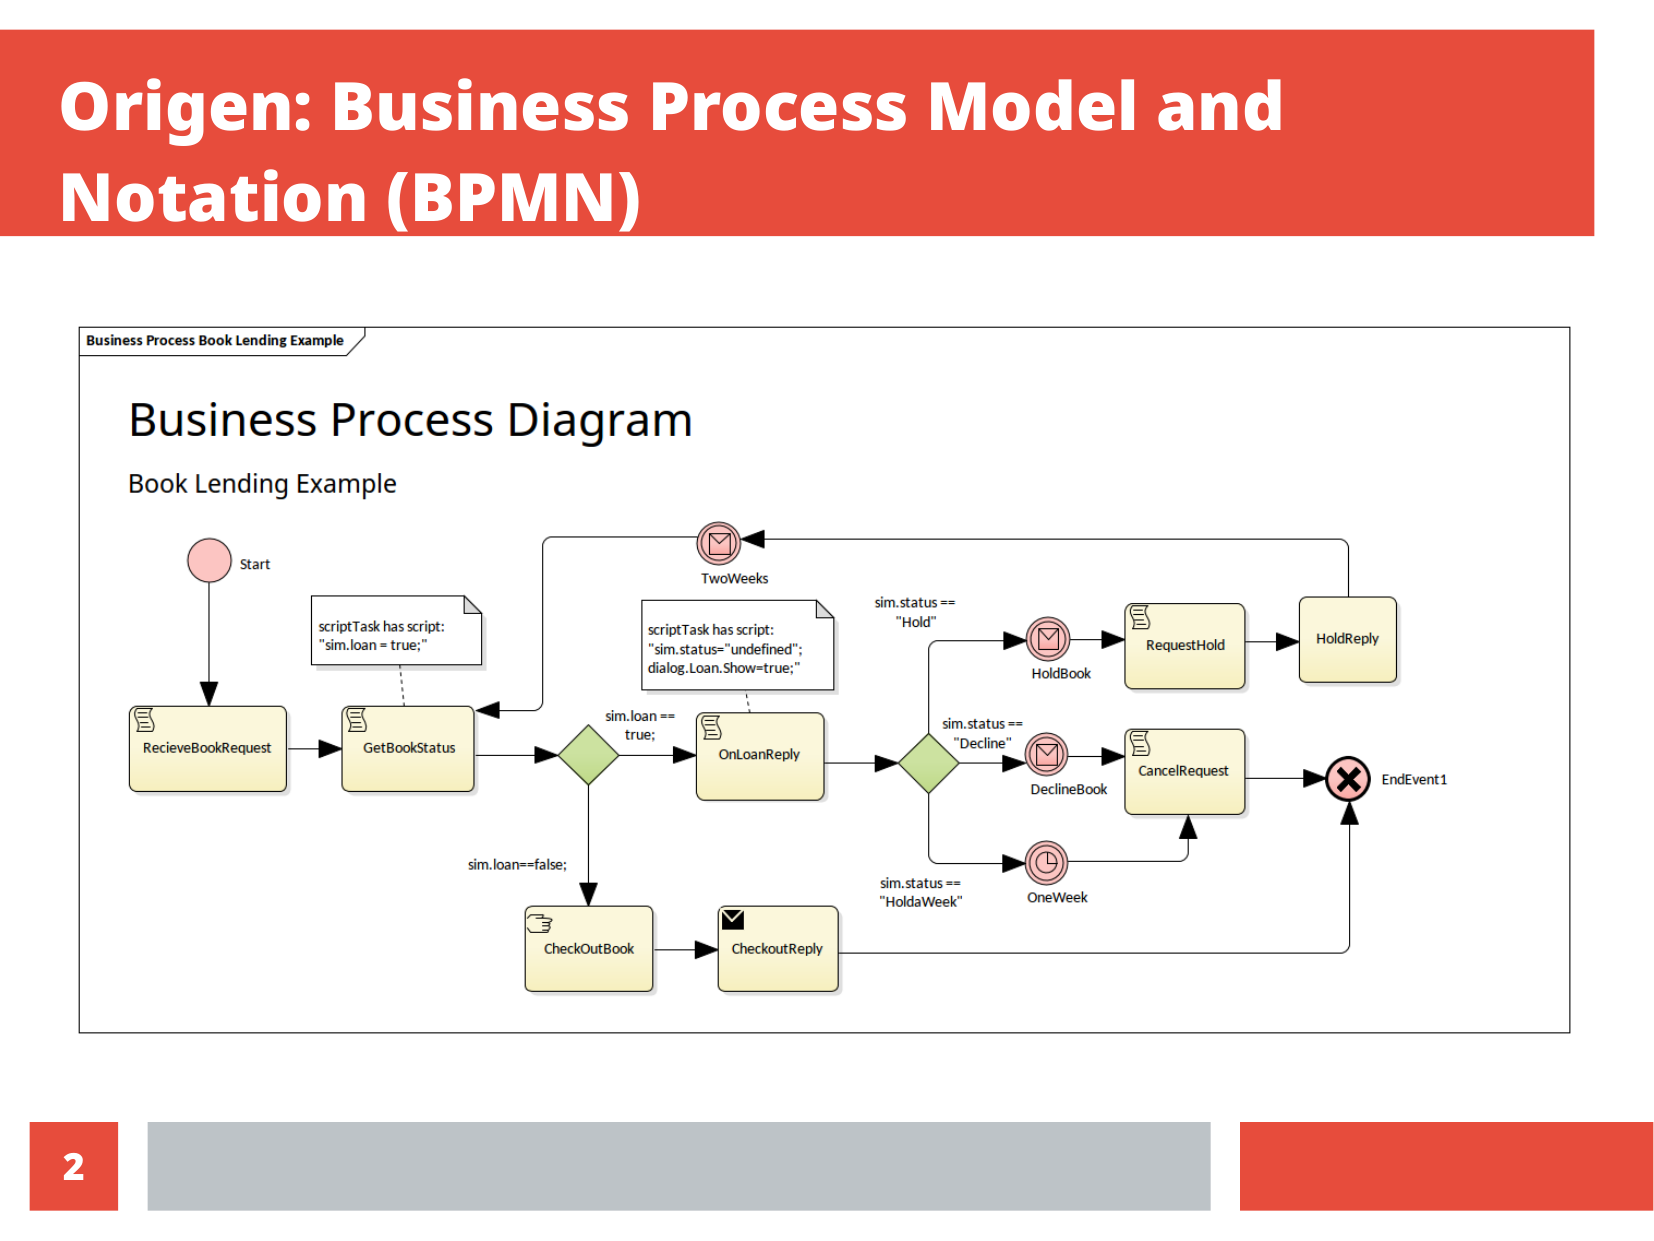

# Origen: Business Process Model and Notation (BPMN)
2